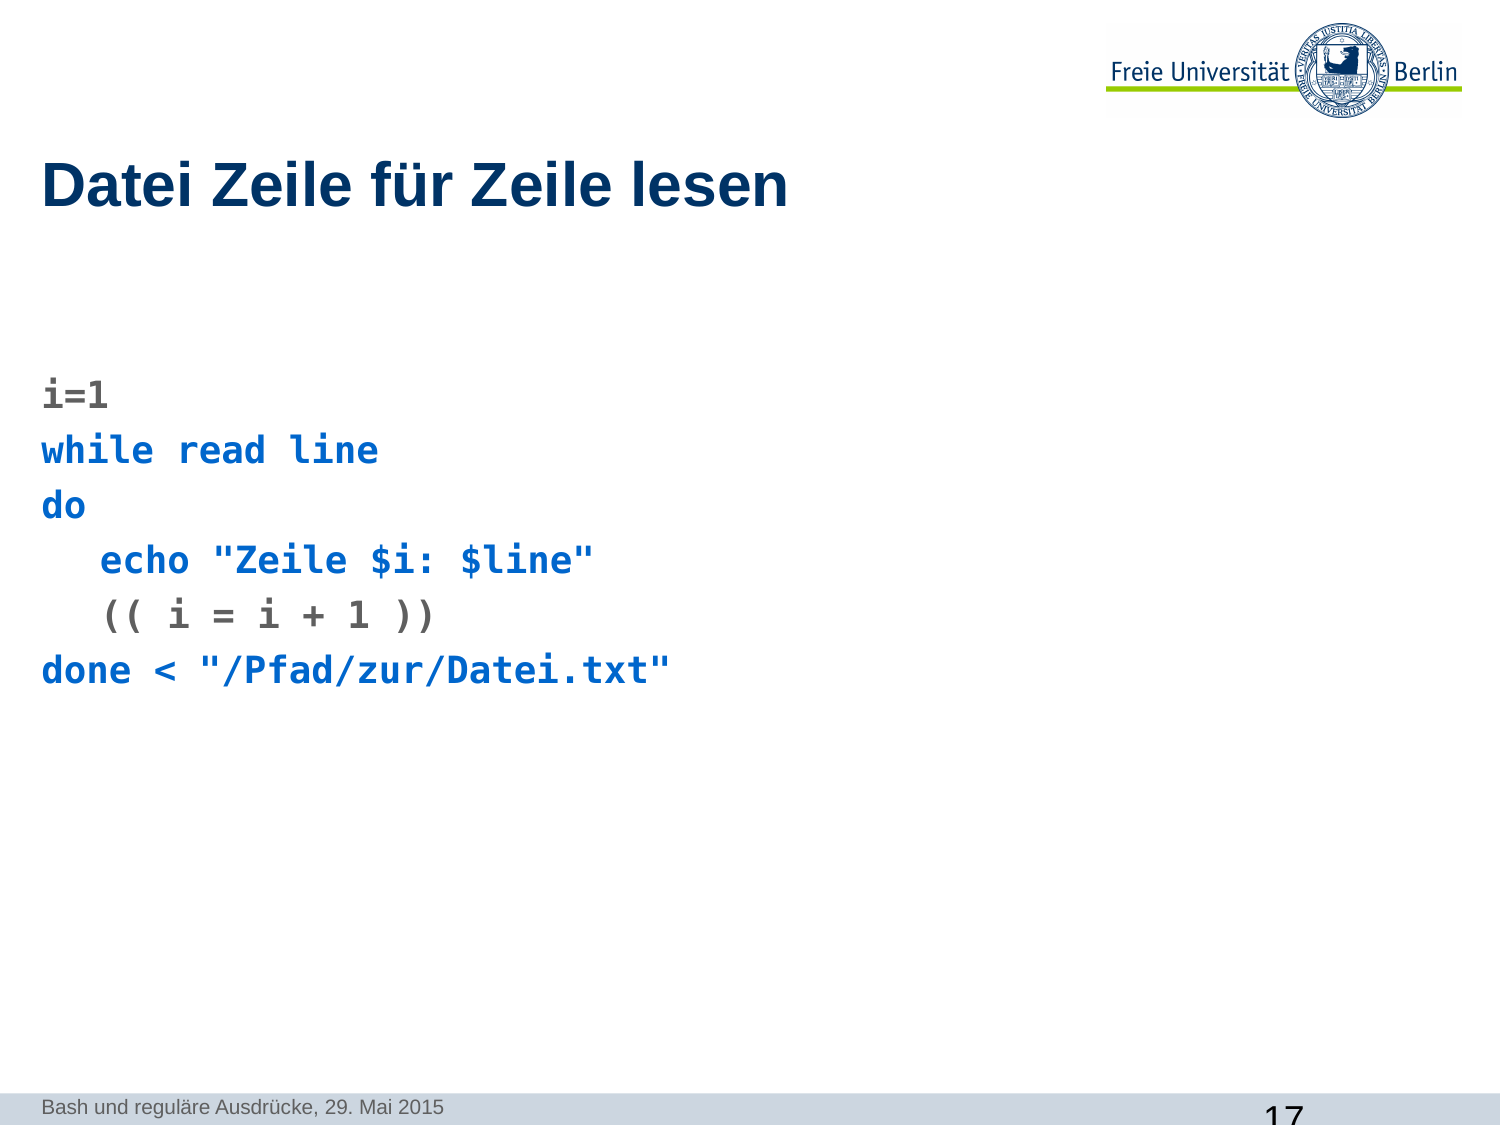

# Datei Zeile für Zeile lesen
i=1
while read line
do
echo "Zeile $i: $line"
(( i = i + 1 ))
done < "/Pfad/zur/Datei.txt"